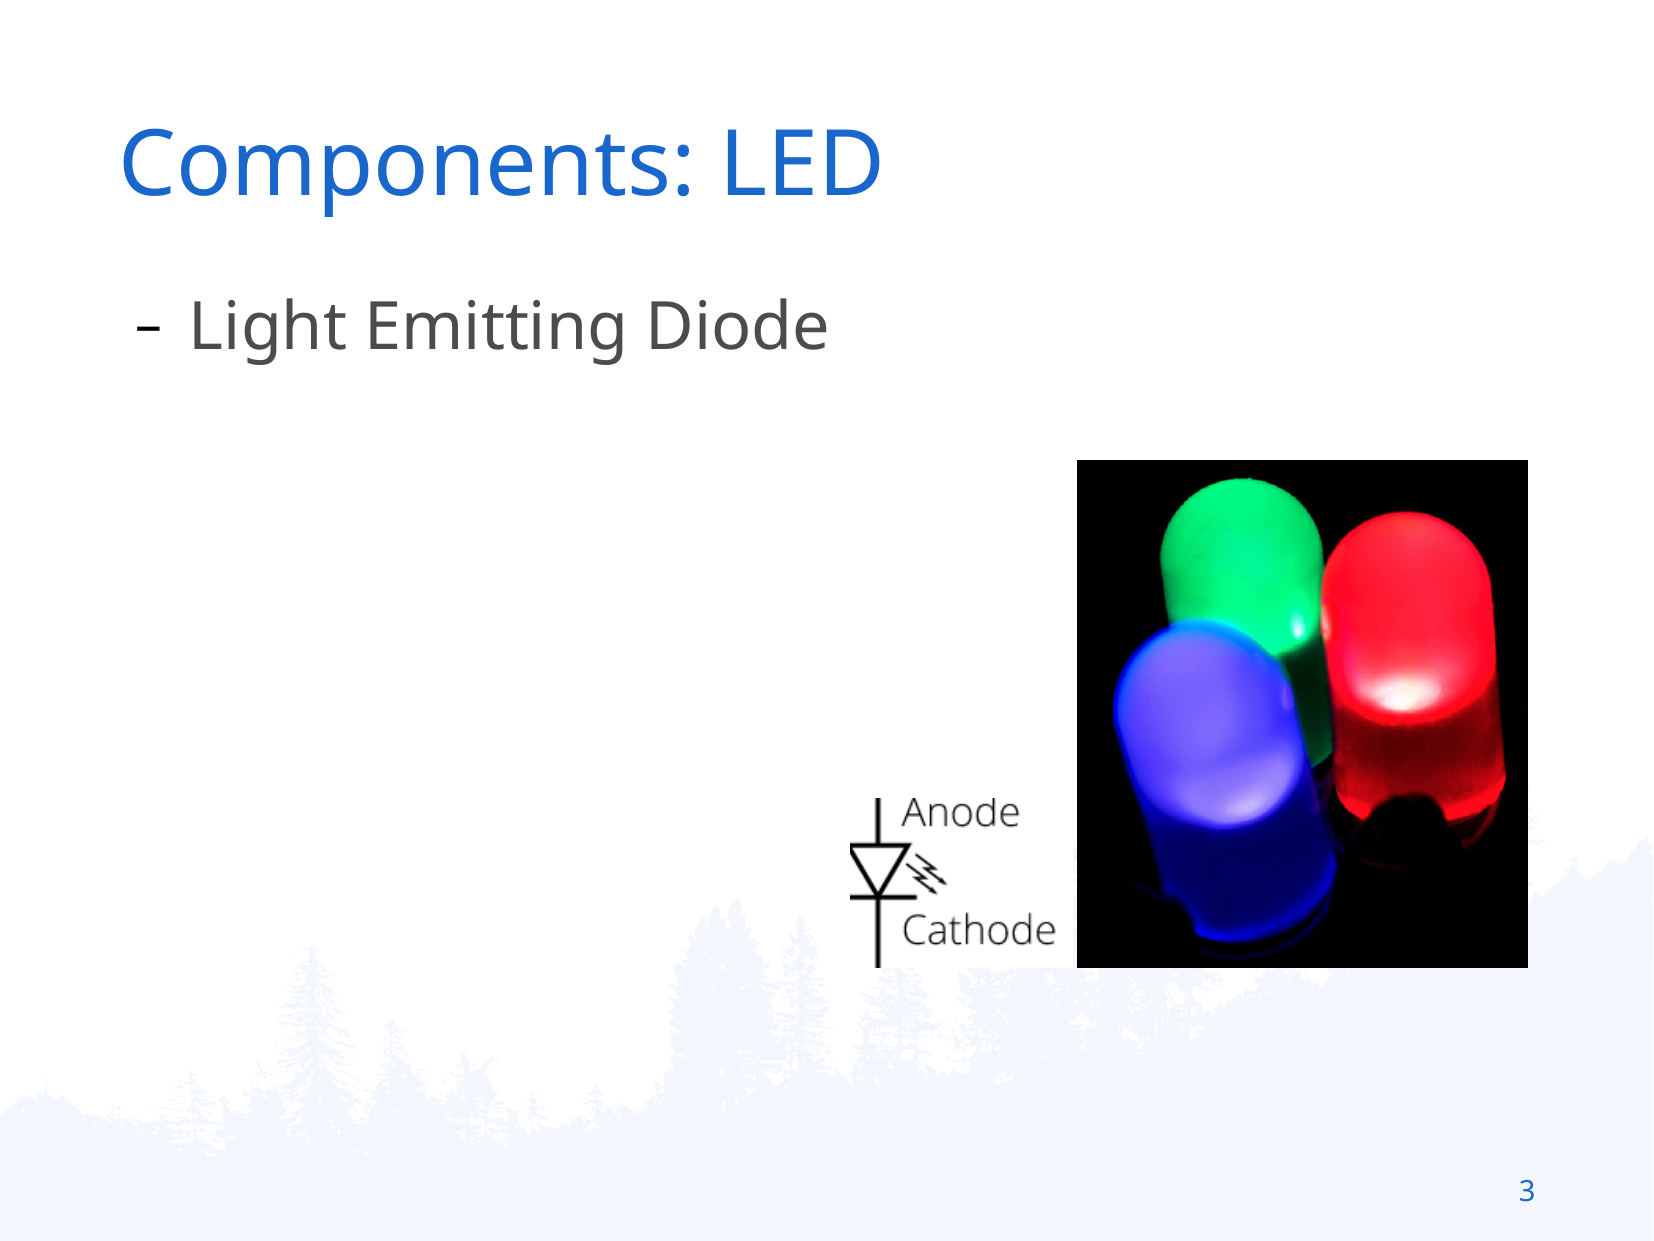

# Components: LED
Light Emitting Diode
3